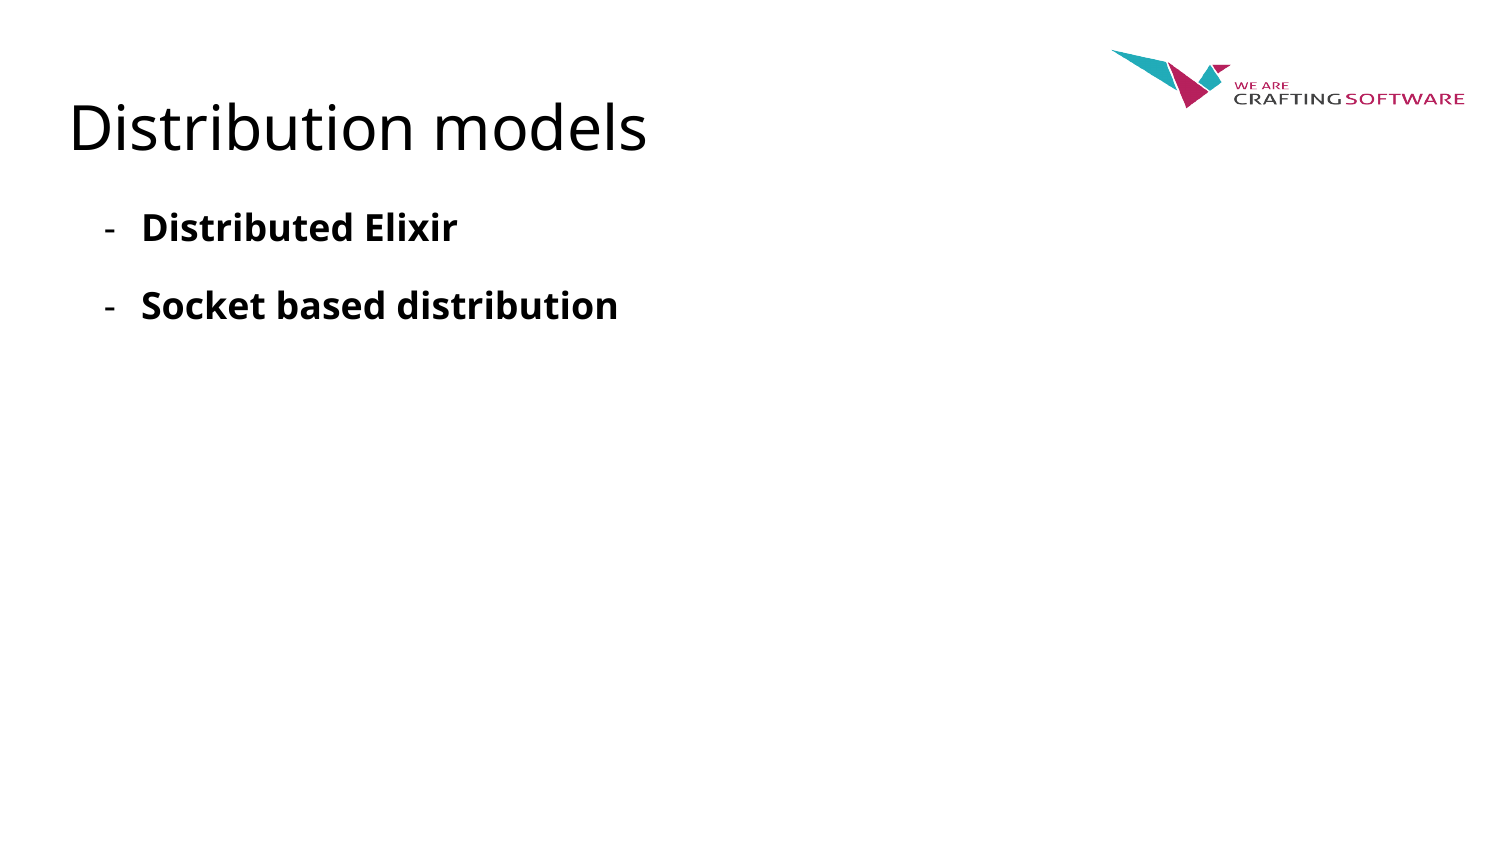

# Distribution models
Distributed Elixir
Socket based distribution